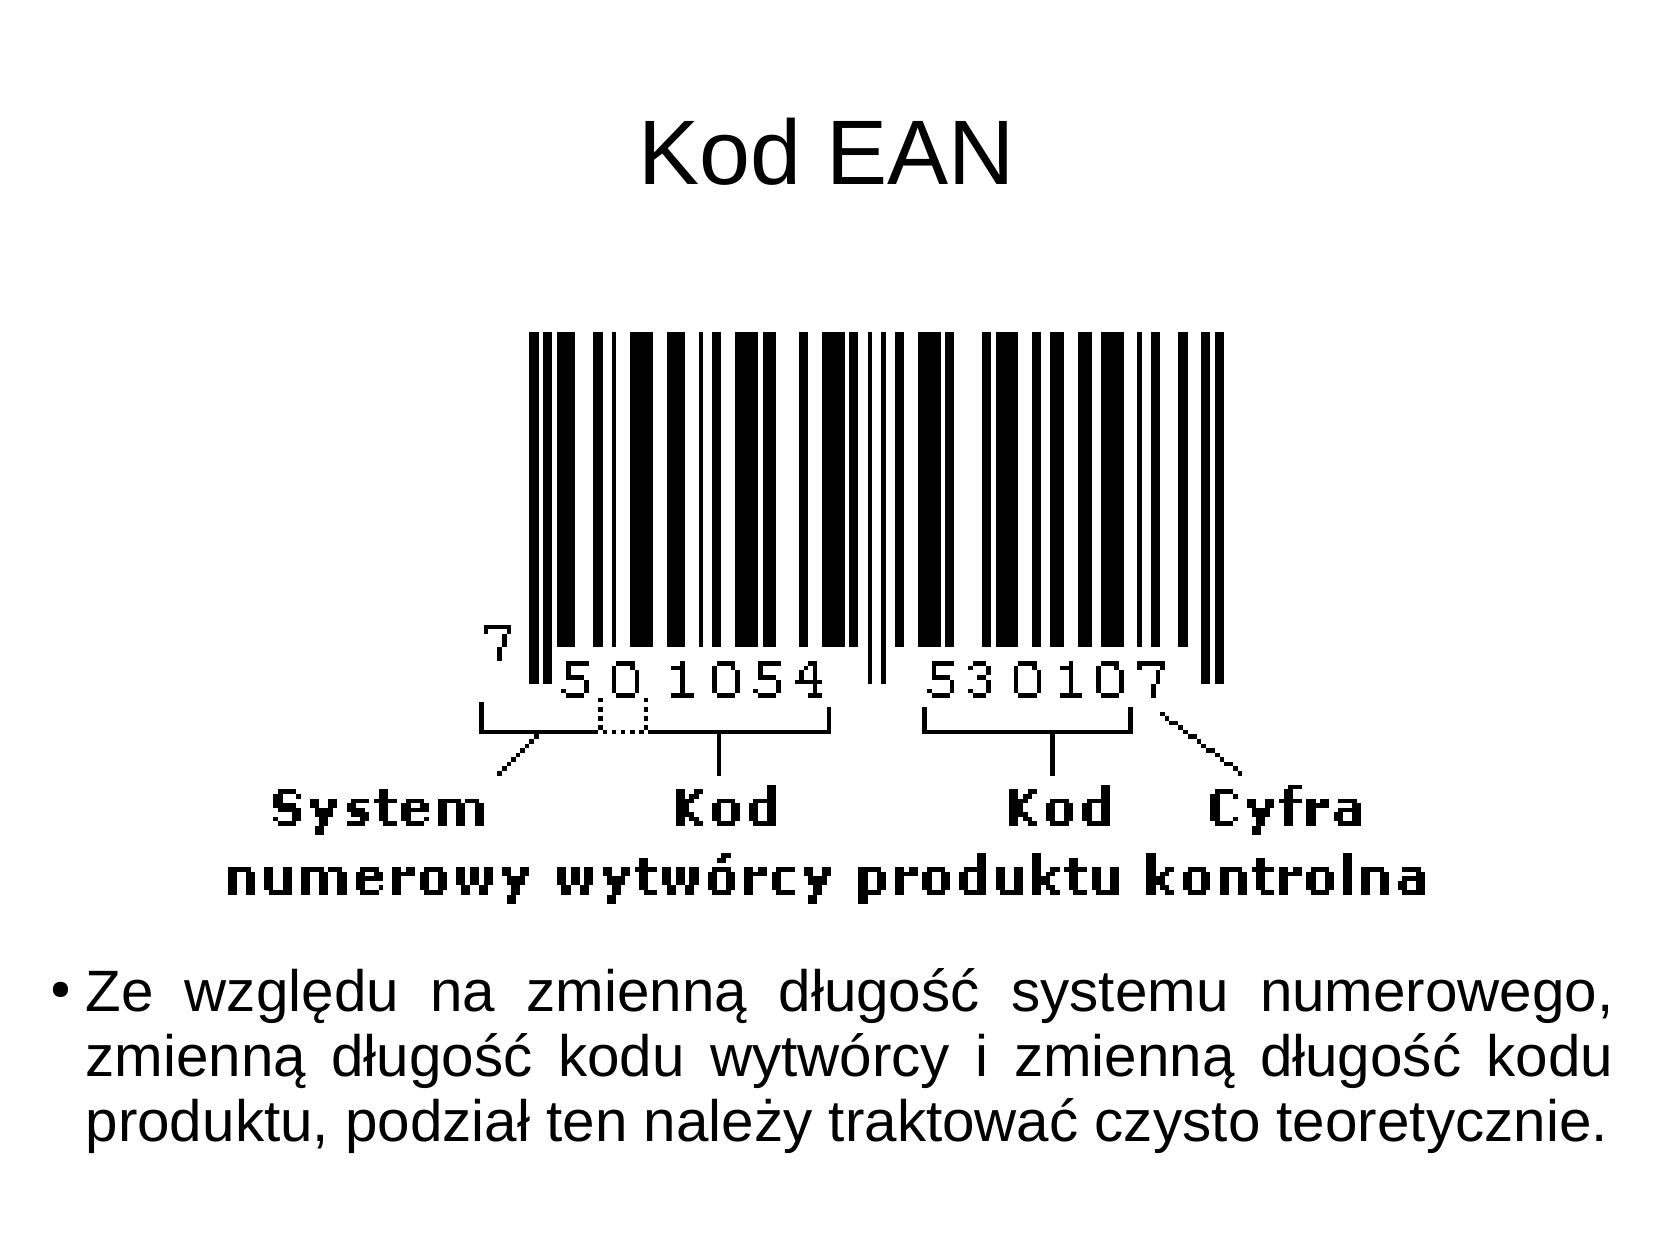

# Kod EAN
Ze względu na zmienną długość systemu numerowego, zmienną długość kodu wytwórcy i zmienną długość kodu produktu, podział ten należy traktować czysto teoretycznie.